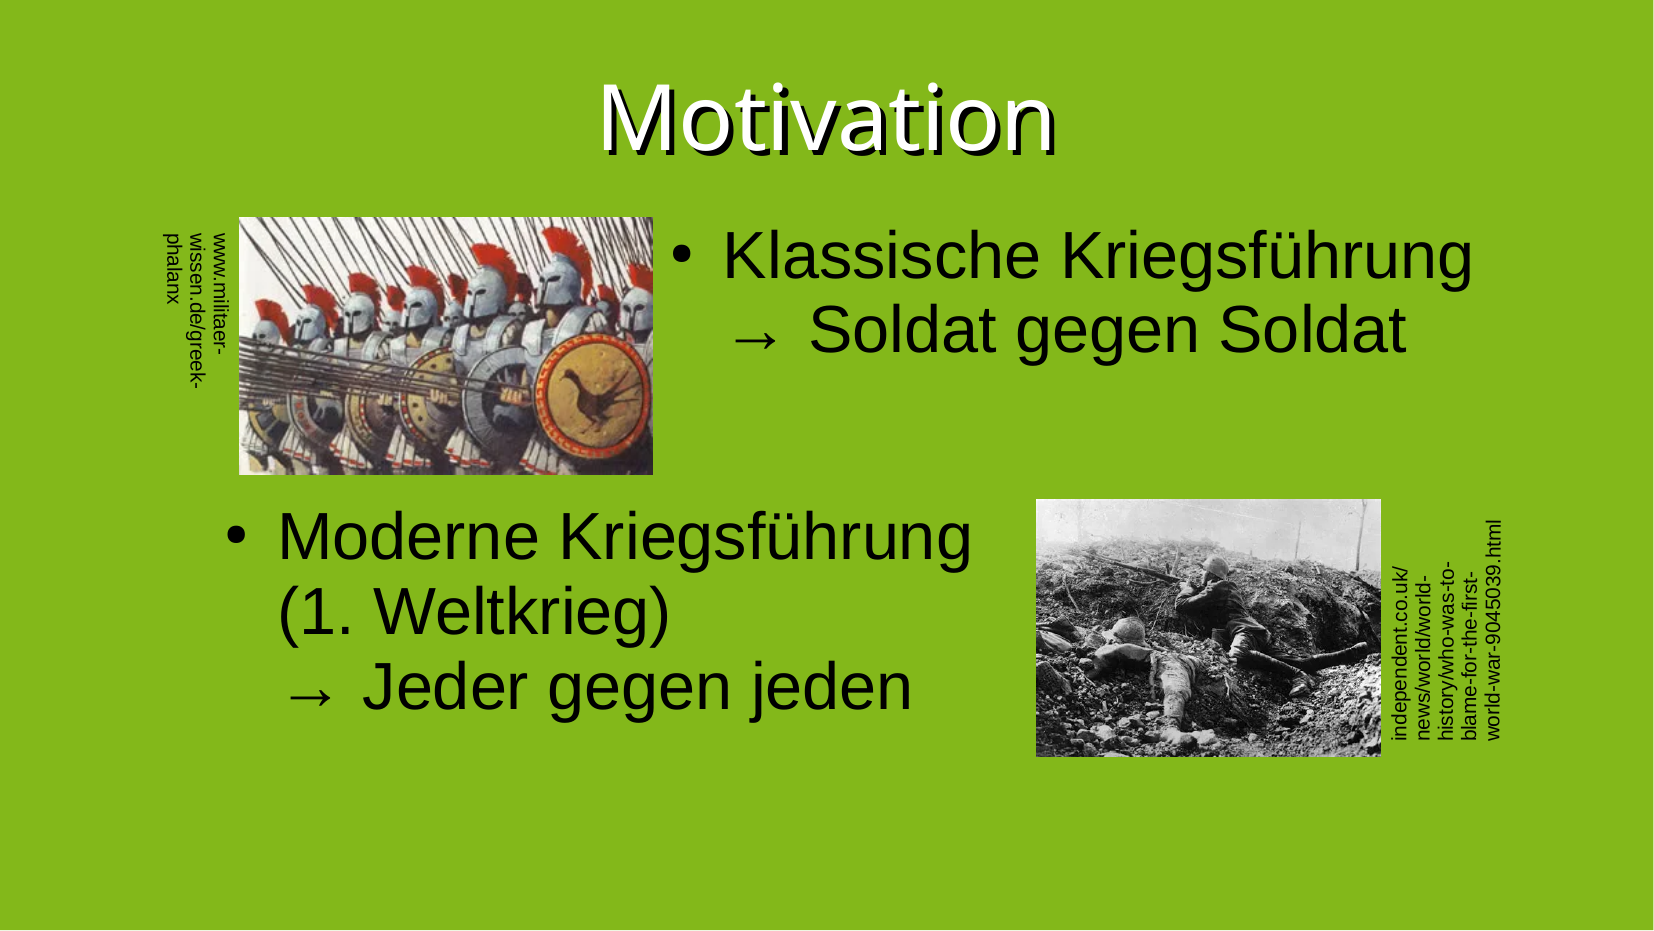

# Motivation
Klassische Kriegsführung
→ Soldat gegen Soldat
www.militaer-wissen.de/greek-phalanx
Moderne Kriegsführung (1. Weltkrieg)
→ Jeder gegen jeden
independent.co.uk/news/world/world-history/who-was-to-blame-for-the-first-world-war-9045039.html